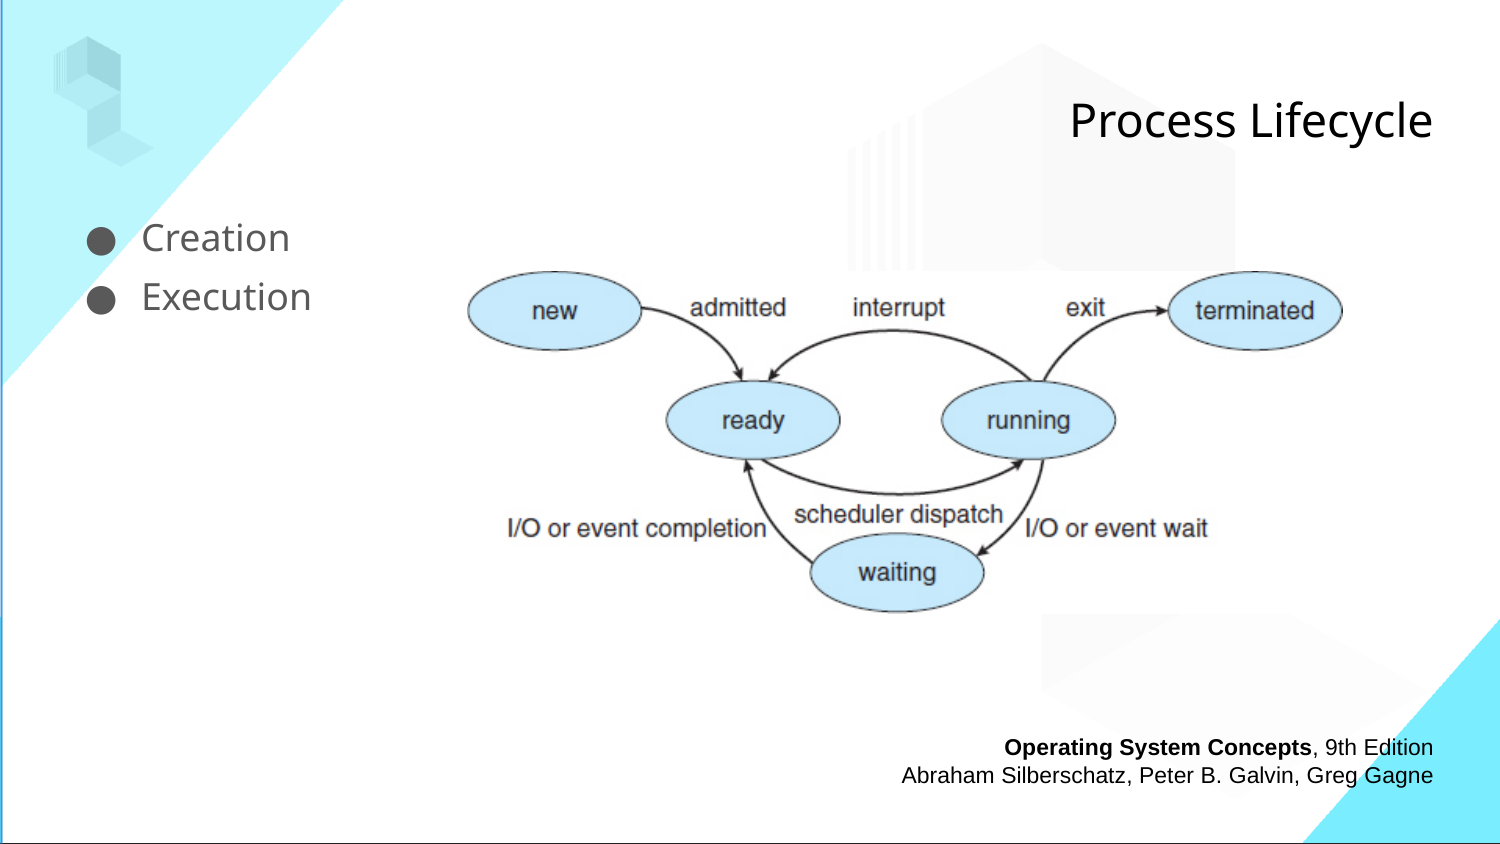

# Process Lifecycle
Creation
Execution
Operating System Concepts, 9th Edition
Abraham Silberschatz, Peter B. Galvin, Greg Gagne